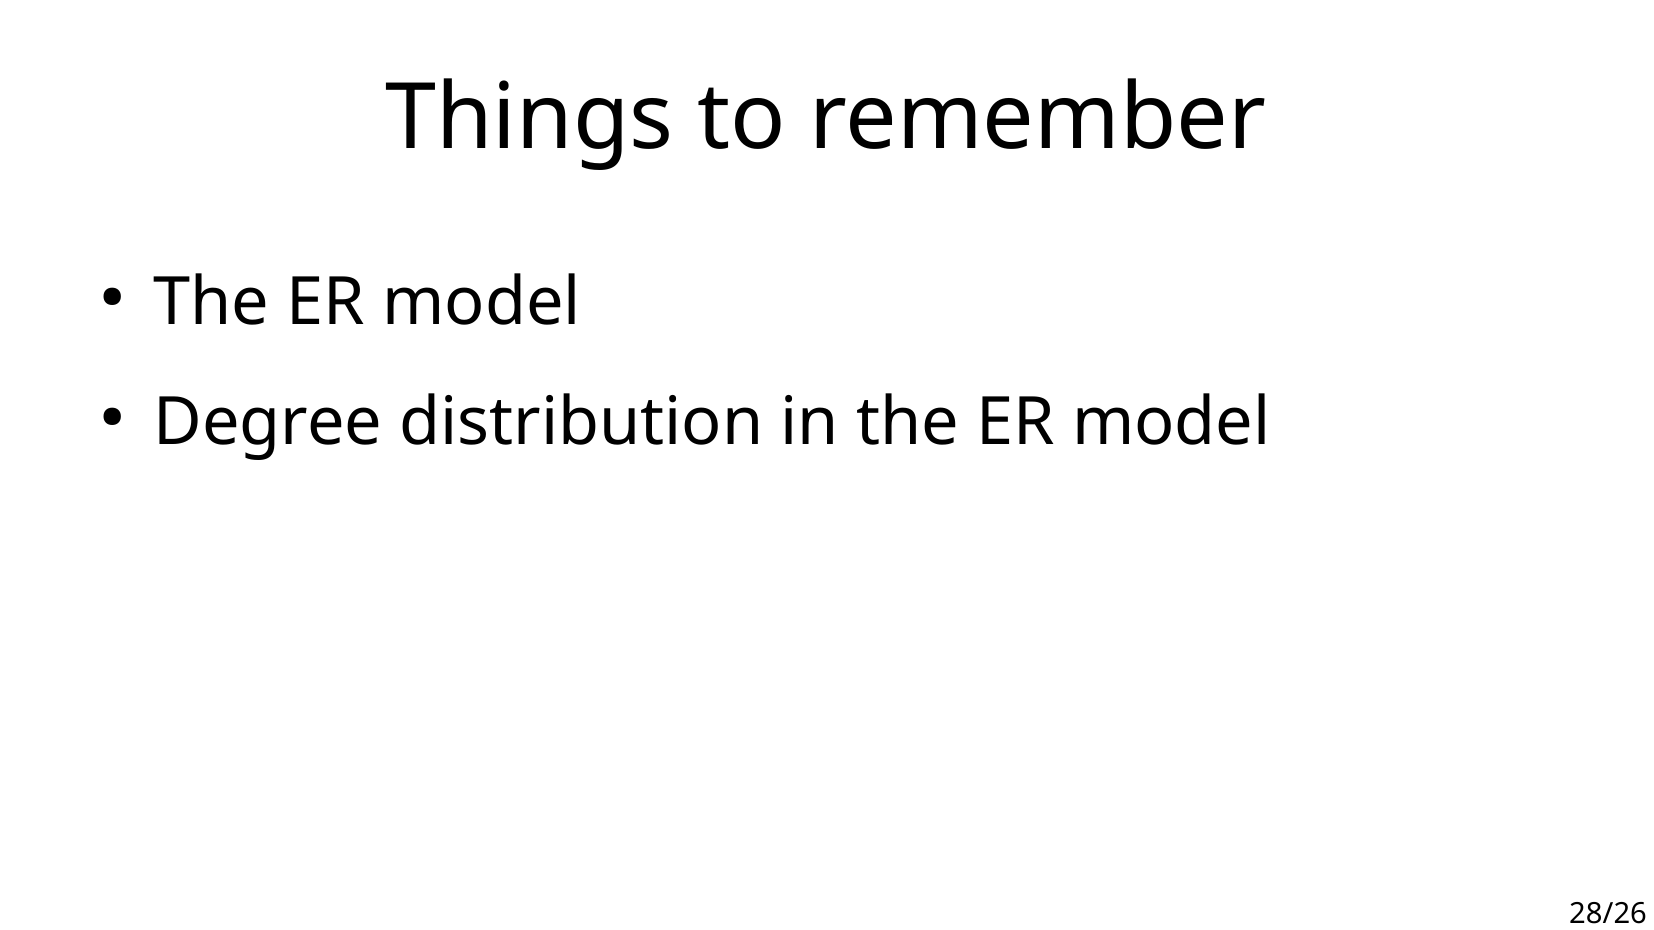

# Things to remember
The ER model
Degree distribution in the ER model
28